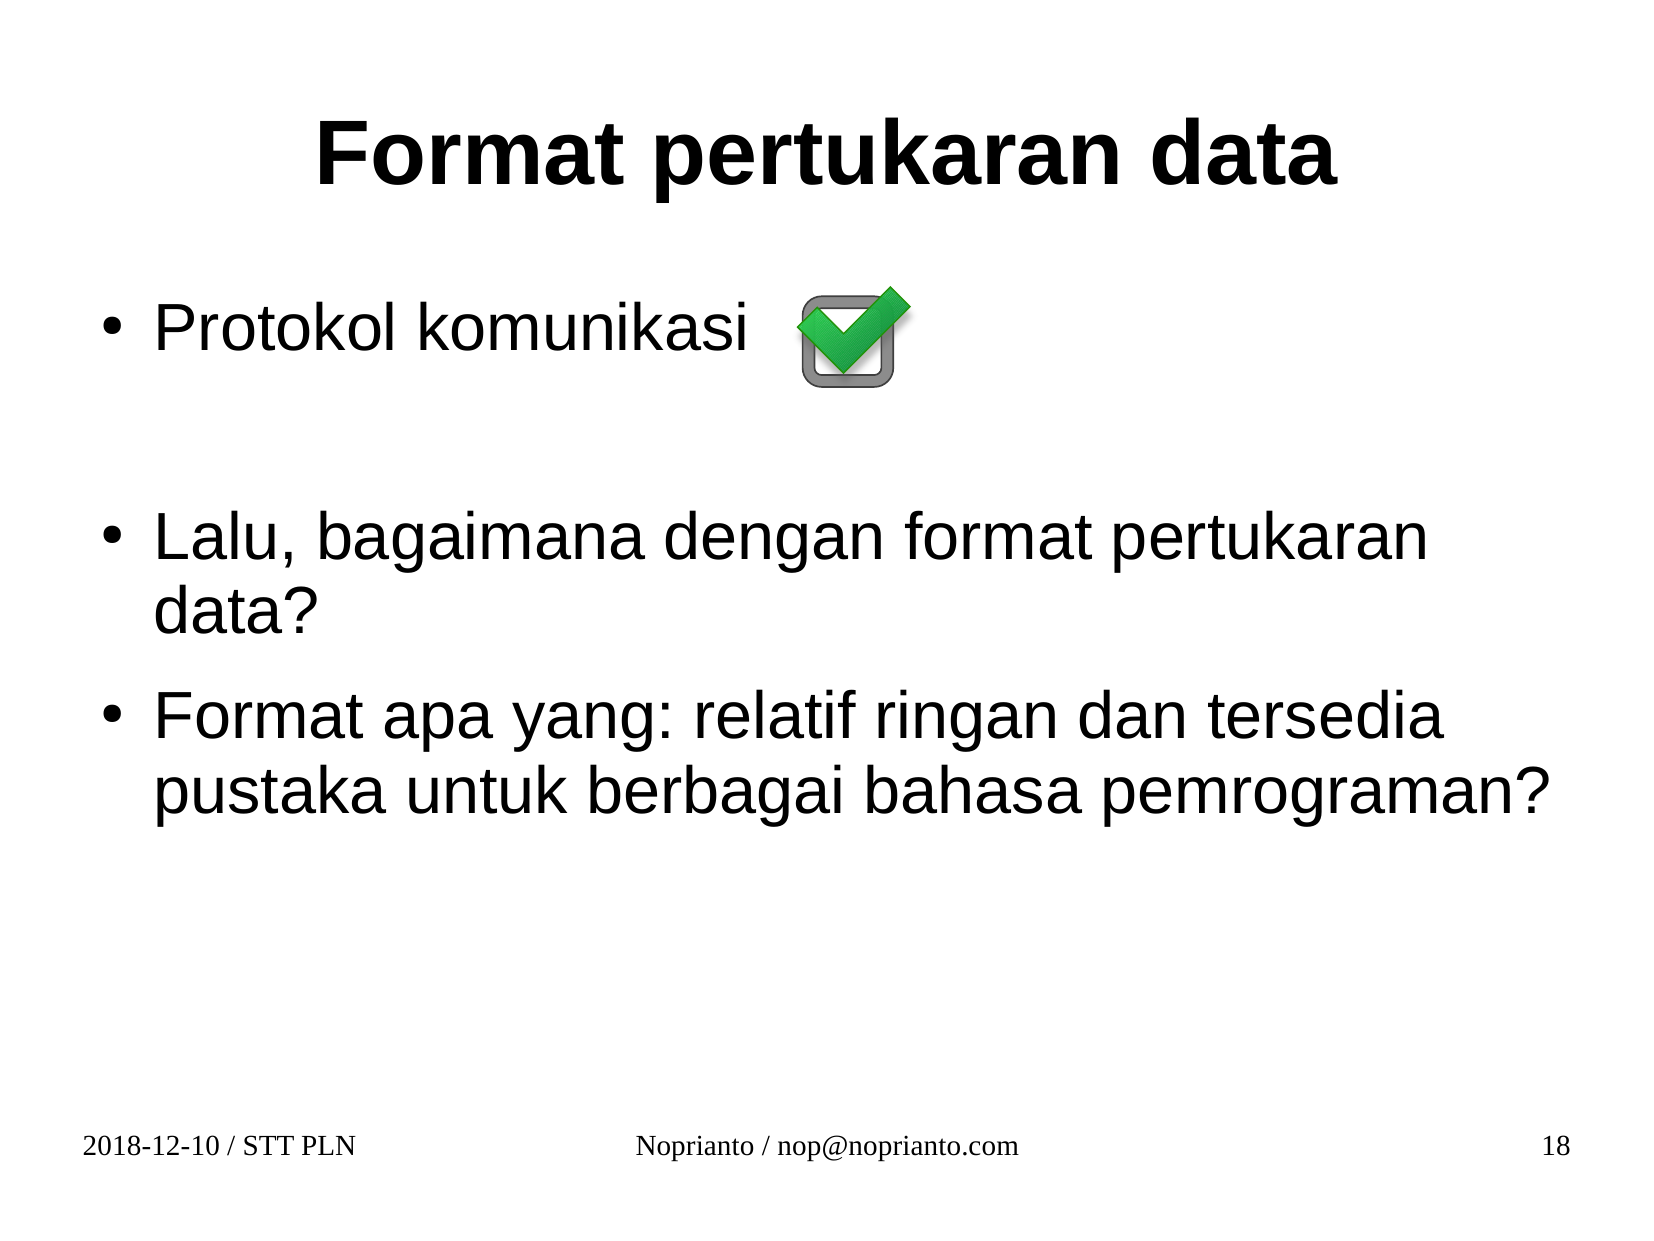

# Format pertukaran data
Protokol komunikasi
Lalu, bagaimana dengan format pertukaran data?
Format apa yang: relatif ringan dan tersedia pustaka untuk berbagai bahasa pemrograman?
2018-12-10 / STT PLN
Noprianto / nop@noprianto.com
18